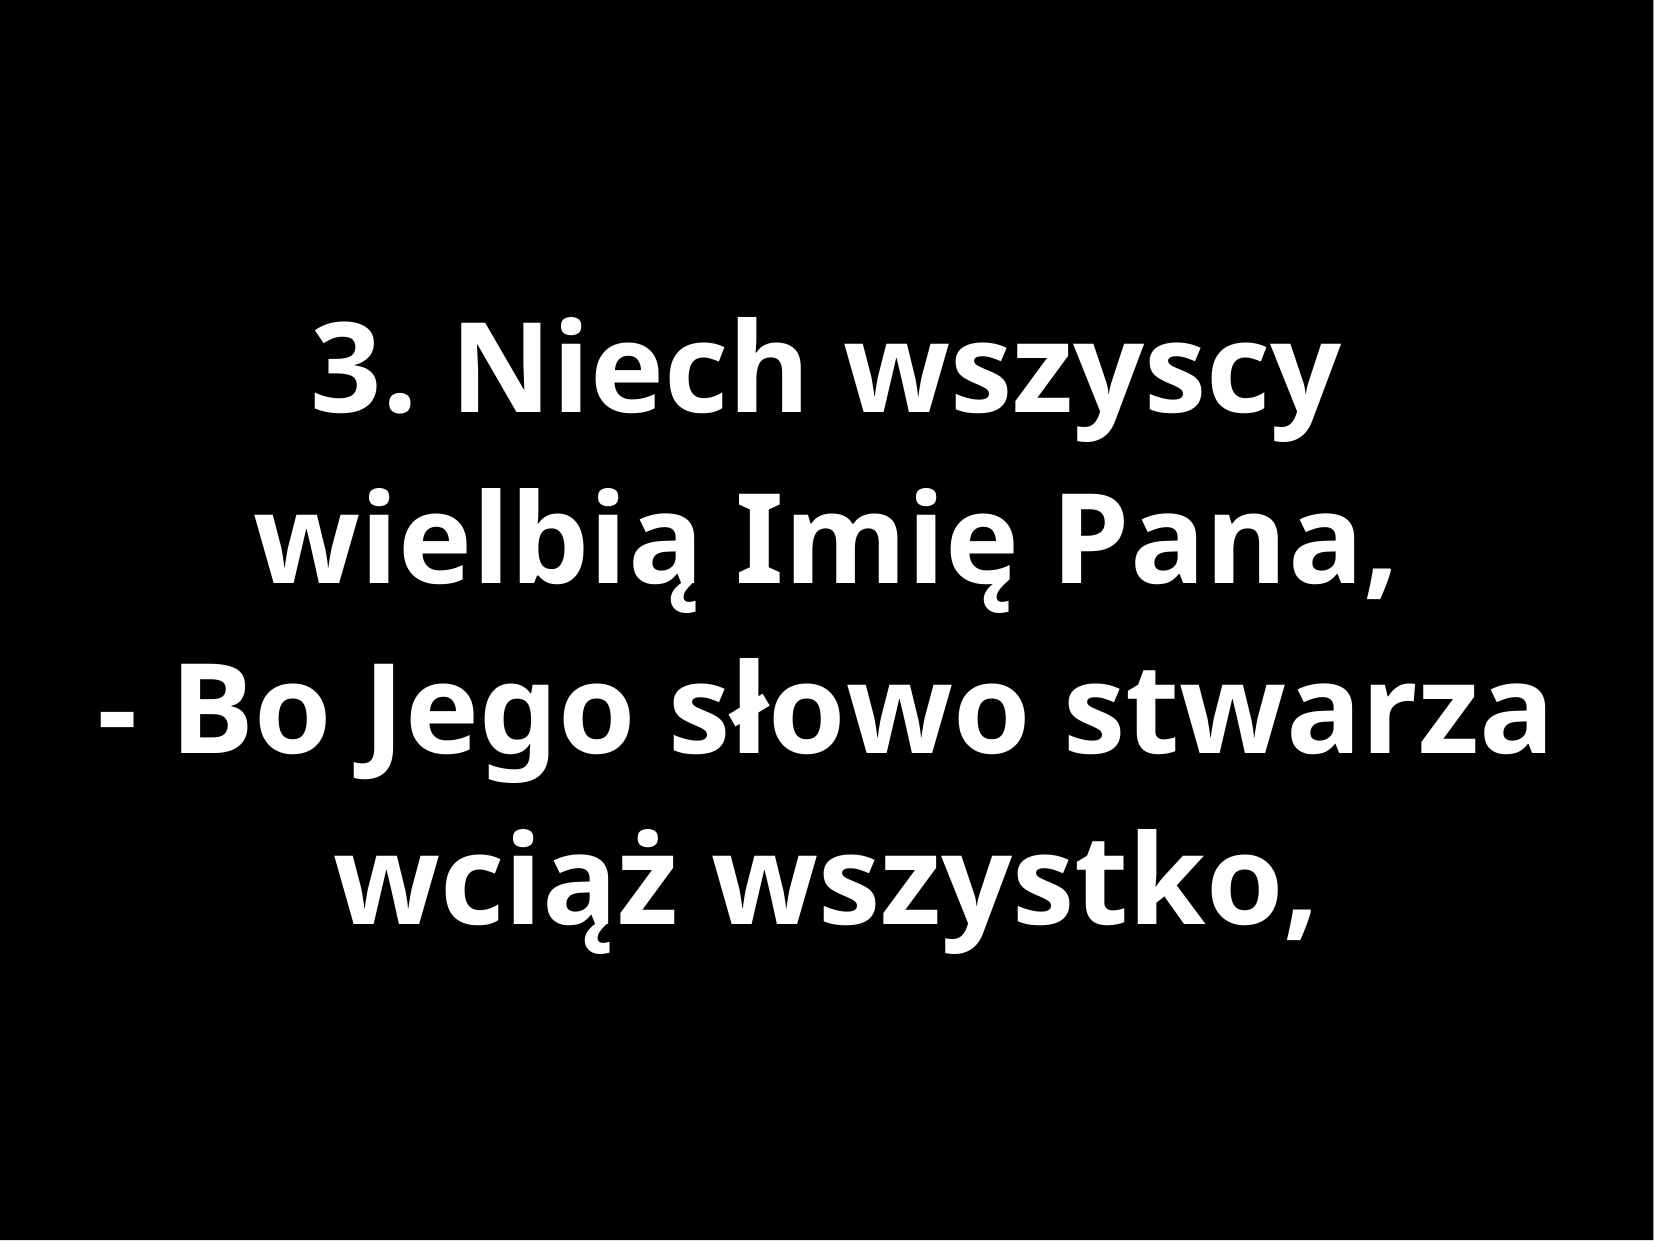

# 3. Niech wszyscy wielbią Imię Pana, - Bo Jego słowo stwarza wciąż wszystko,